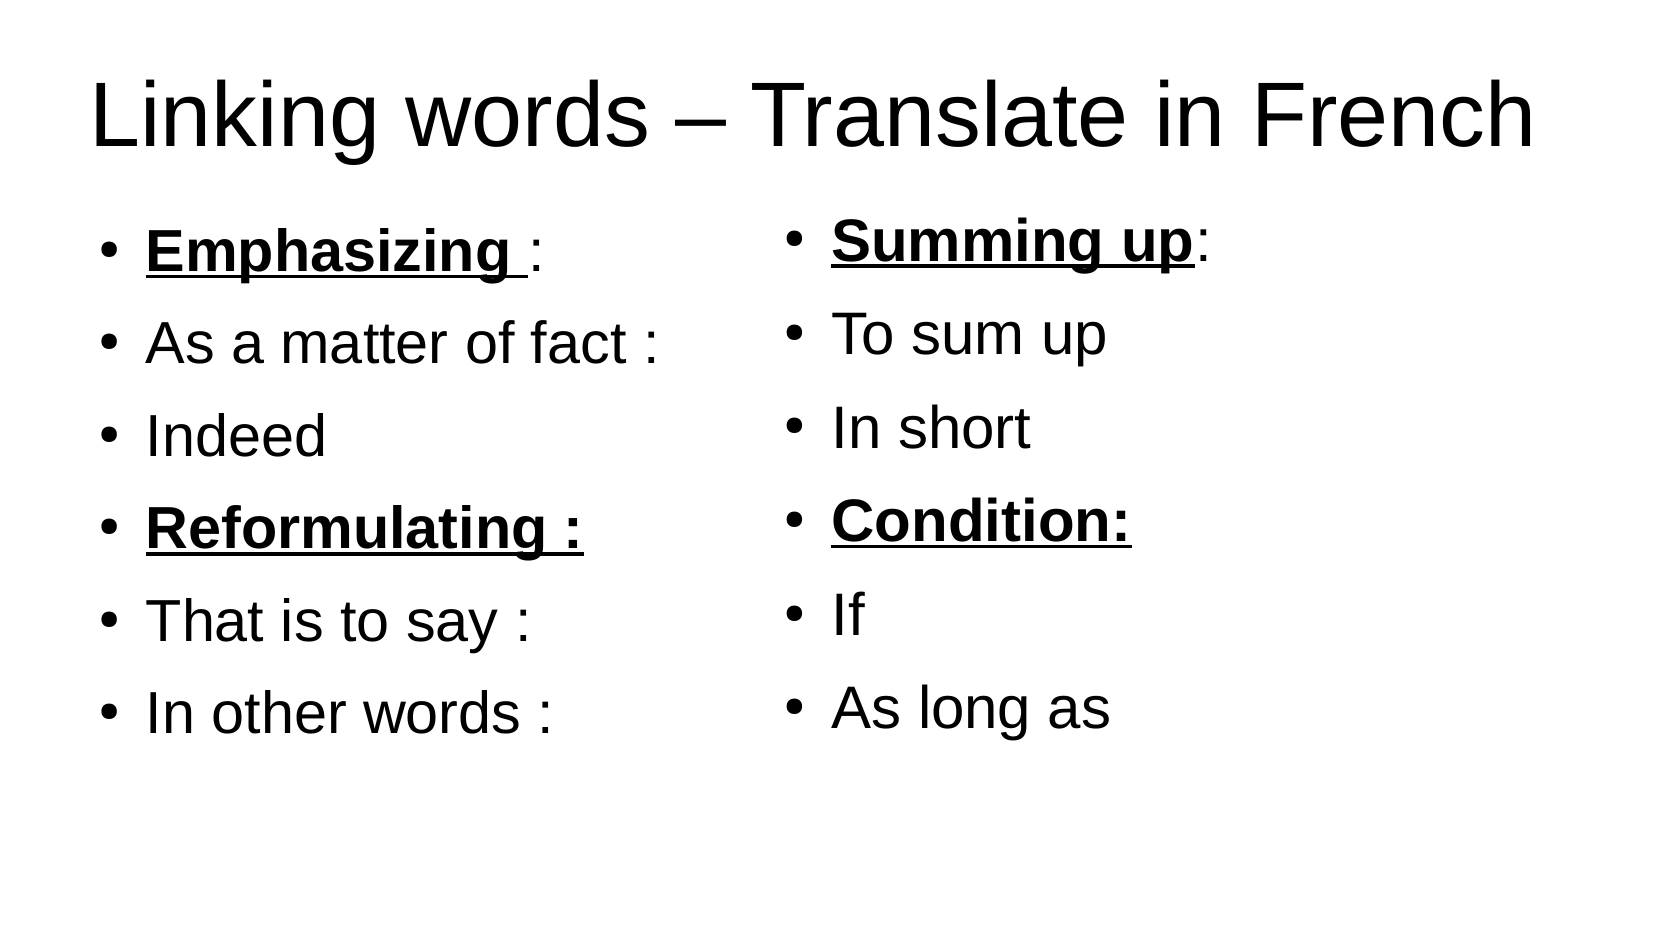

# Linking words – Translate in French
Summing up:
To sum up
In short
Condition:
If
As long as
Emphasizing :
As a matter of fact :
Indeed
Reformulating :
That is to say :
In other words :